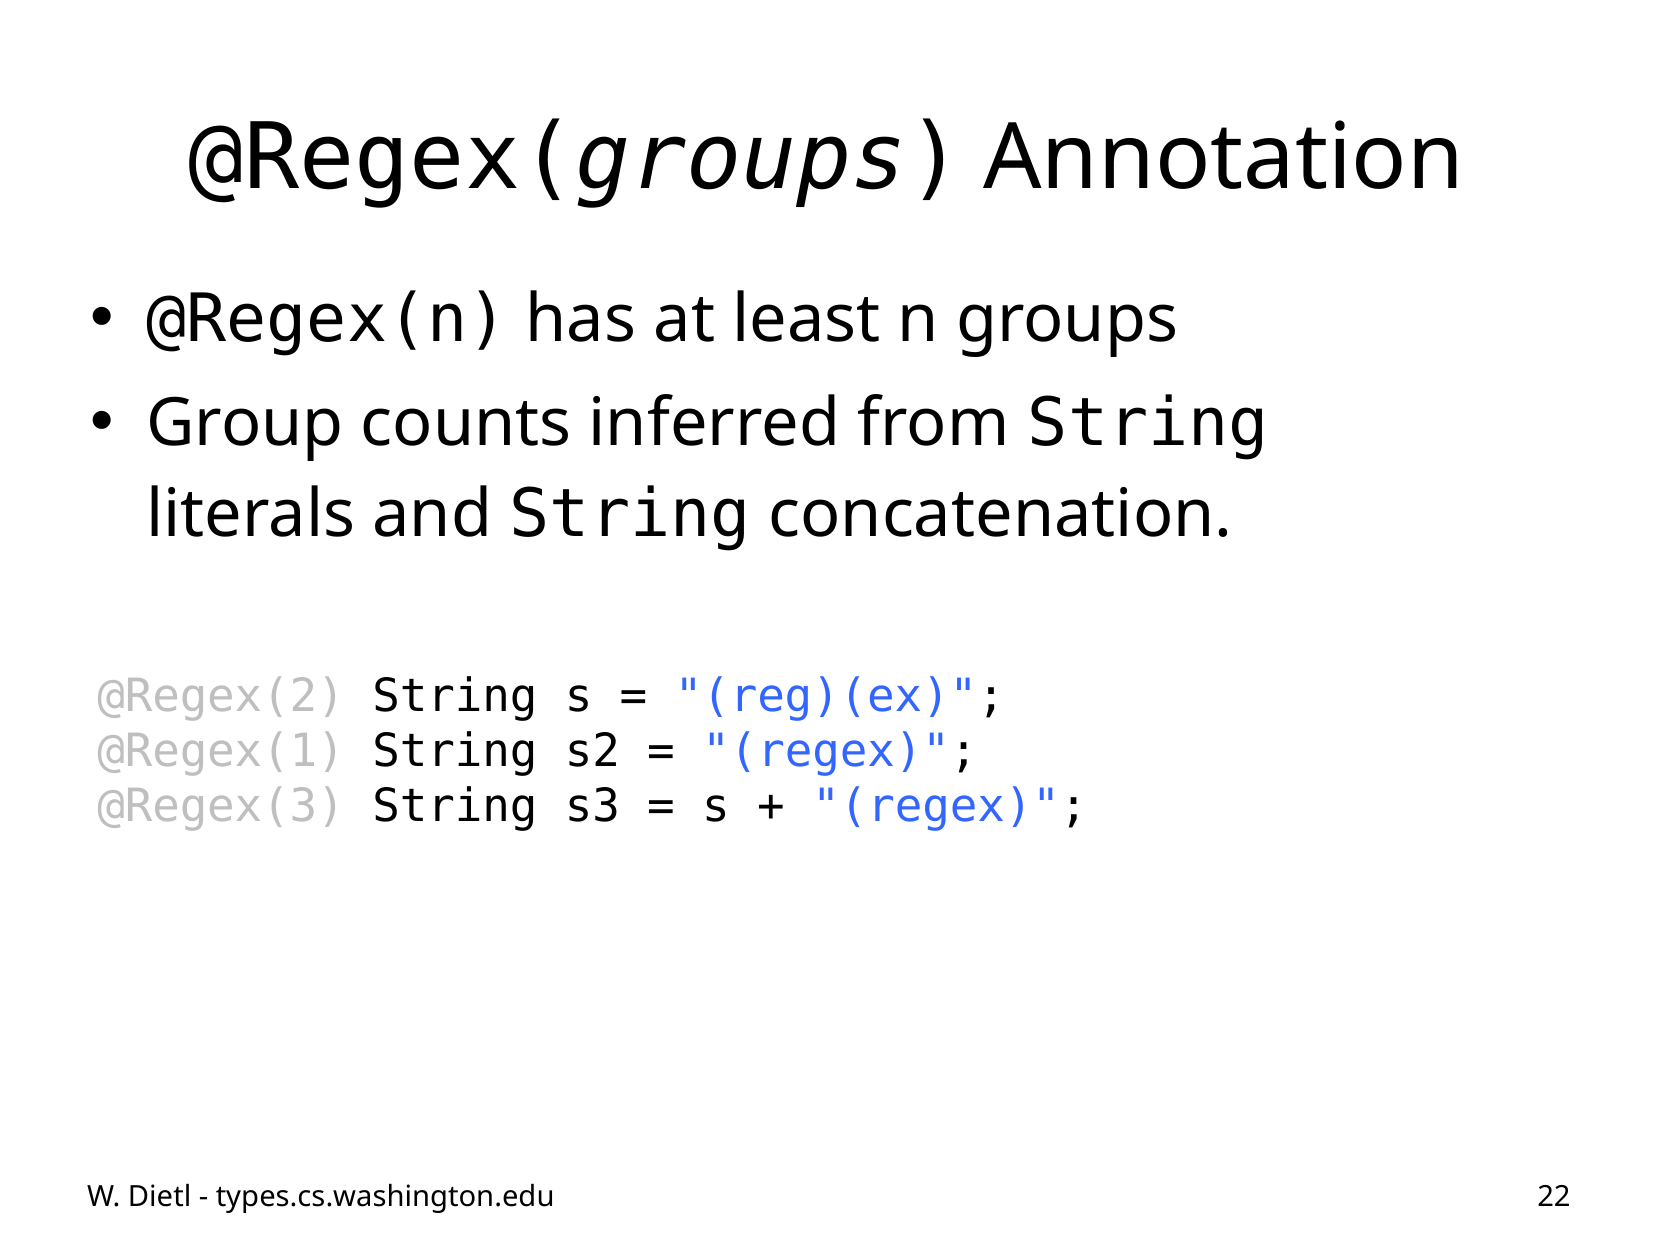

# @Regex(groups) Annotation
@Regex(n) has at least n groups
Group counts inferred from String literals and String concatenation.
 @Regex(2) String s = "(reg)(ex)";
 @Regex(1) String s2 = "(regex)";
 @Regex(3) String s3 = s + "(regex)";
W. Dietl - types.cs.washington.edu
22